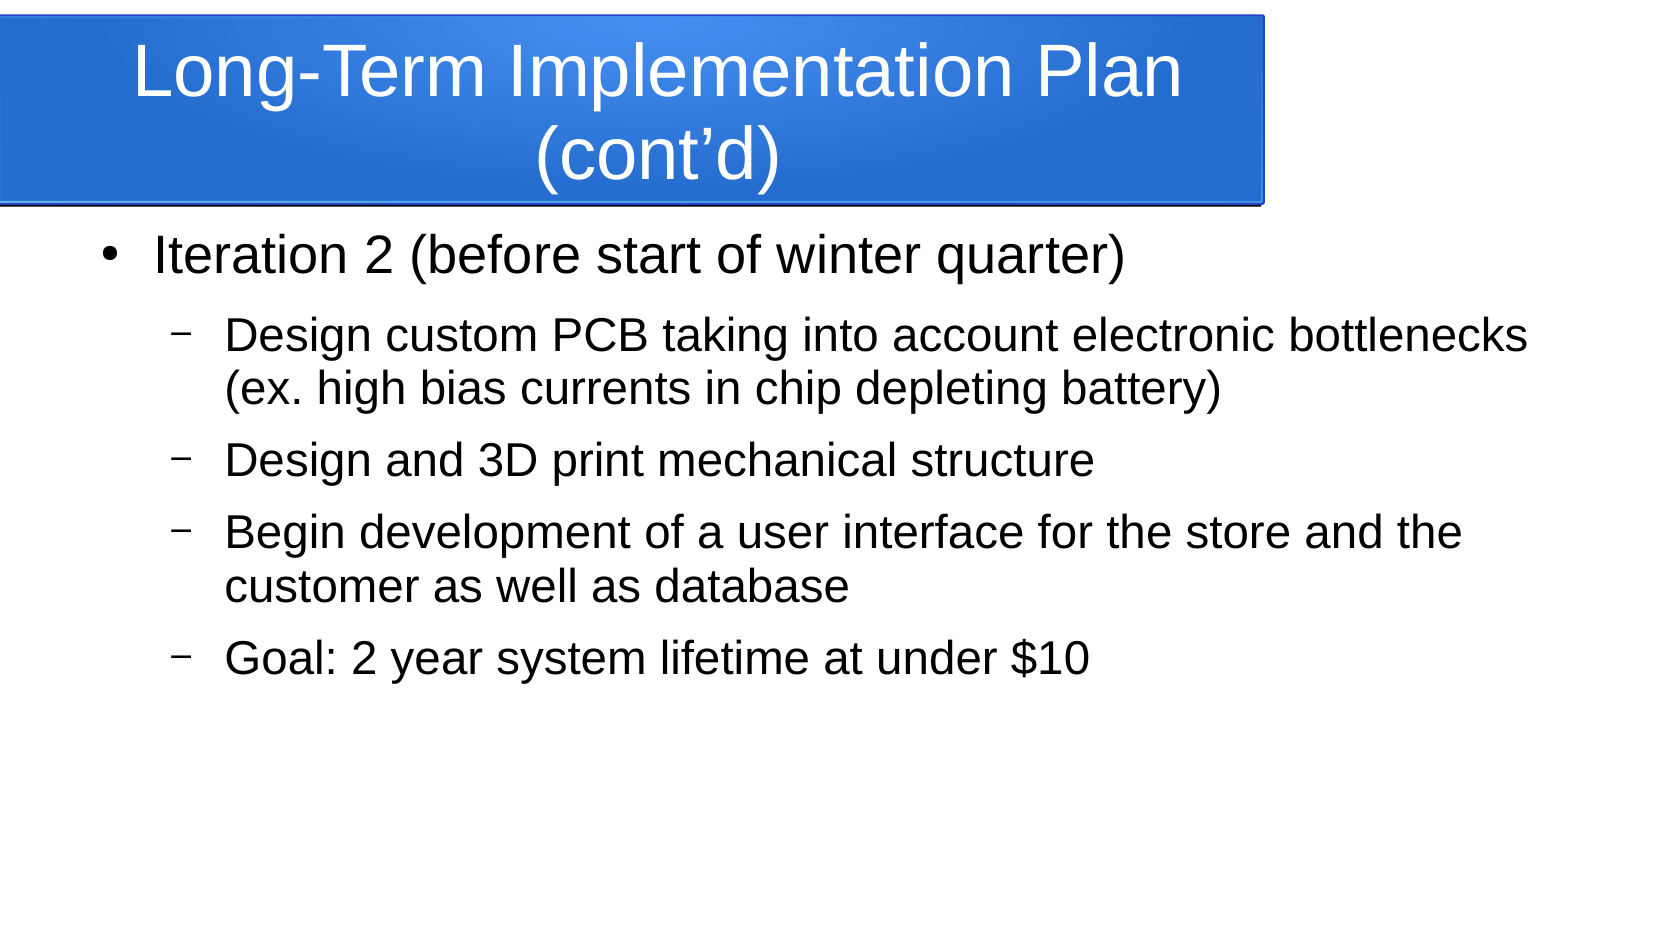

# Long-Term Implementation Plan (cont’d)
Iteration 2 (before start of winter quarter)
Design custom PCB taking into account electronic bottlenecks (ex. high bias currents in chip depleting battery)
Design and 3D print mechanical structure
Begin development of a user interface for the store and the customer as well as database
Goal: 2 year system lifetime at under $10